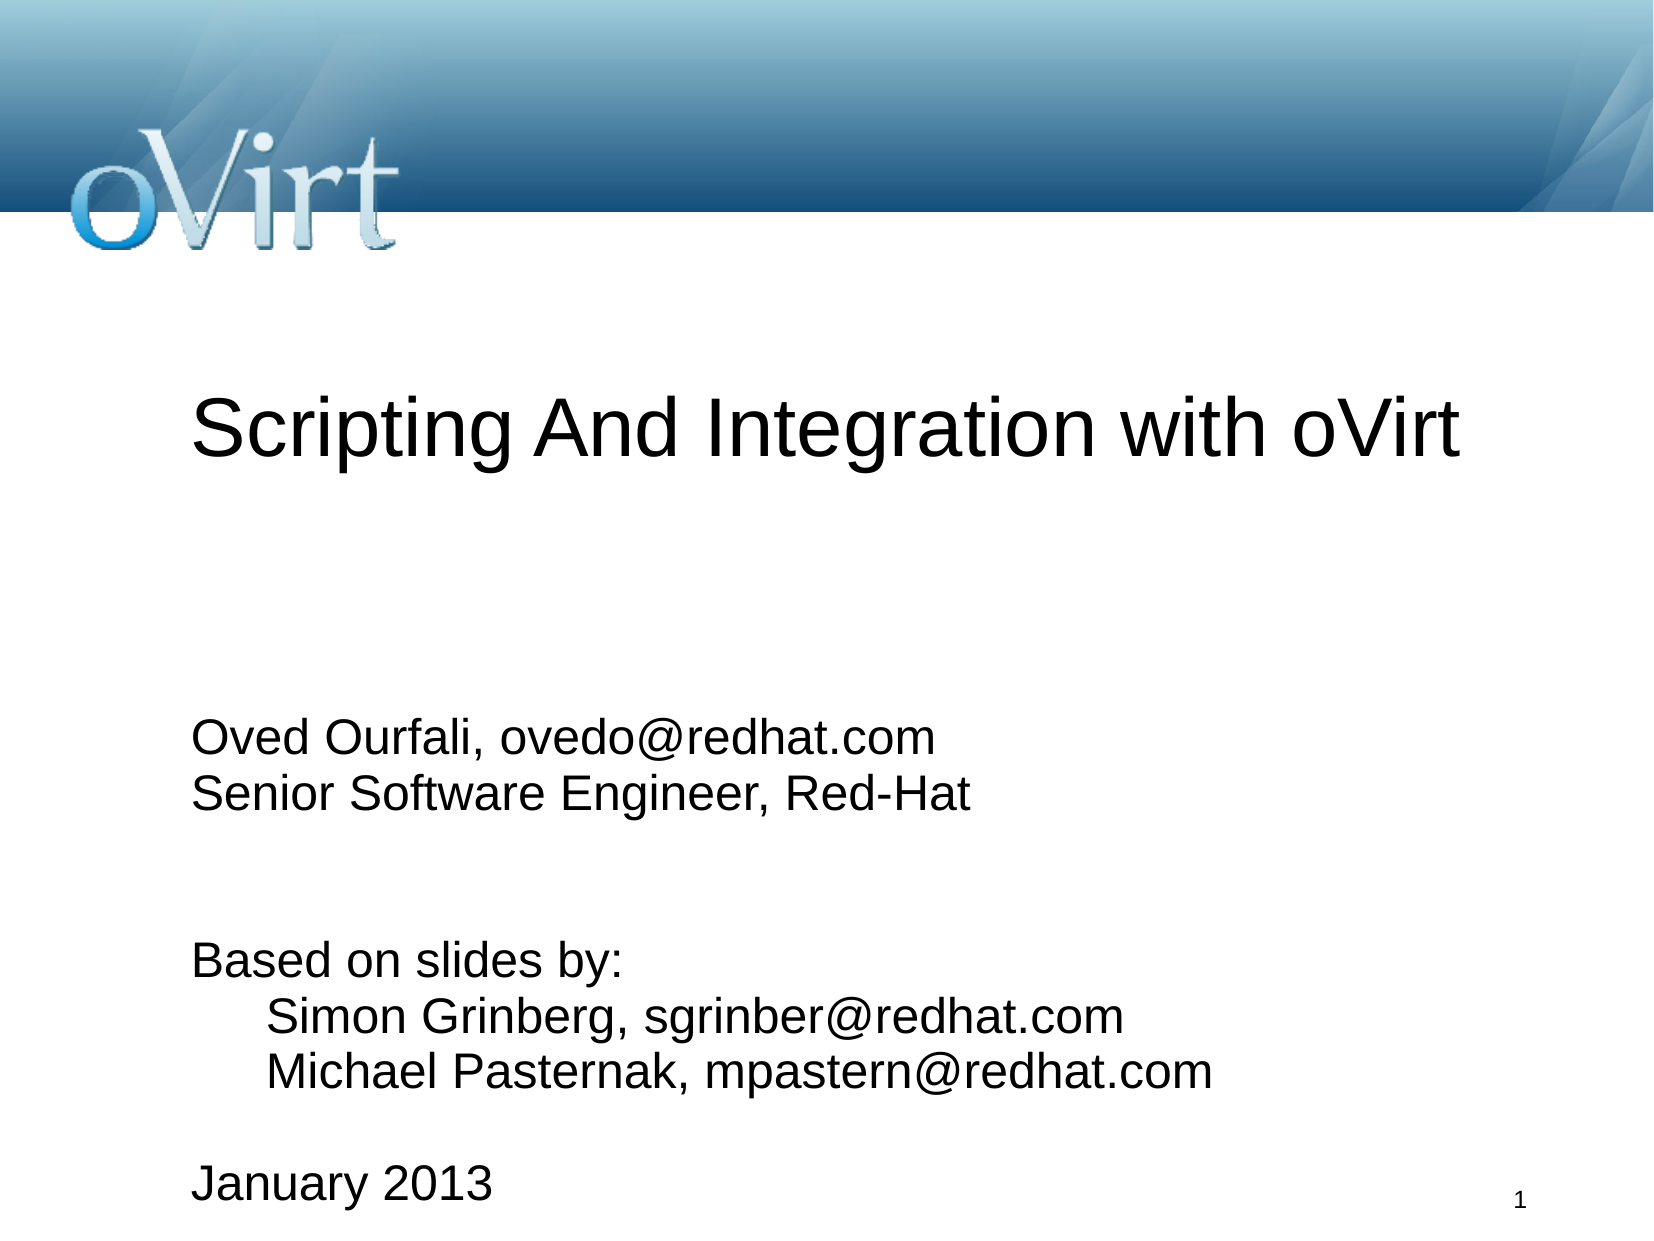

Scripting And Integration with oVirt
Oved Ourfali, ovedo@redhat.com
Senior Software Engineer, Red-Hat
Based on slides by:
	Simon Grinberg, sgrinber@redhat.com
	Michael Pasternak, mpastern@redhat.com
January 2013